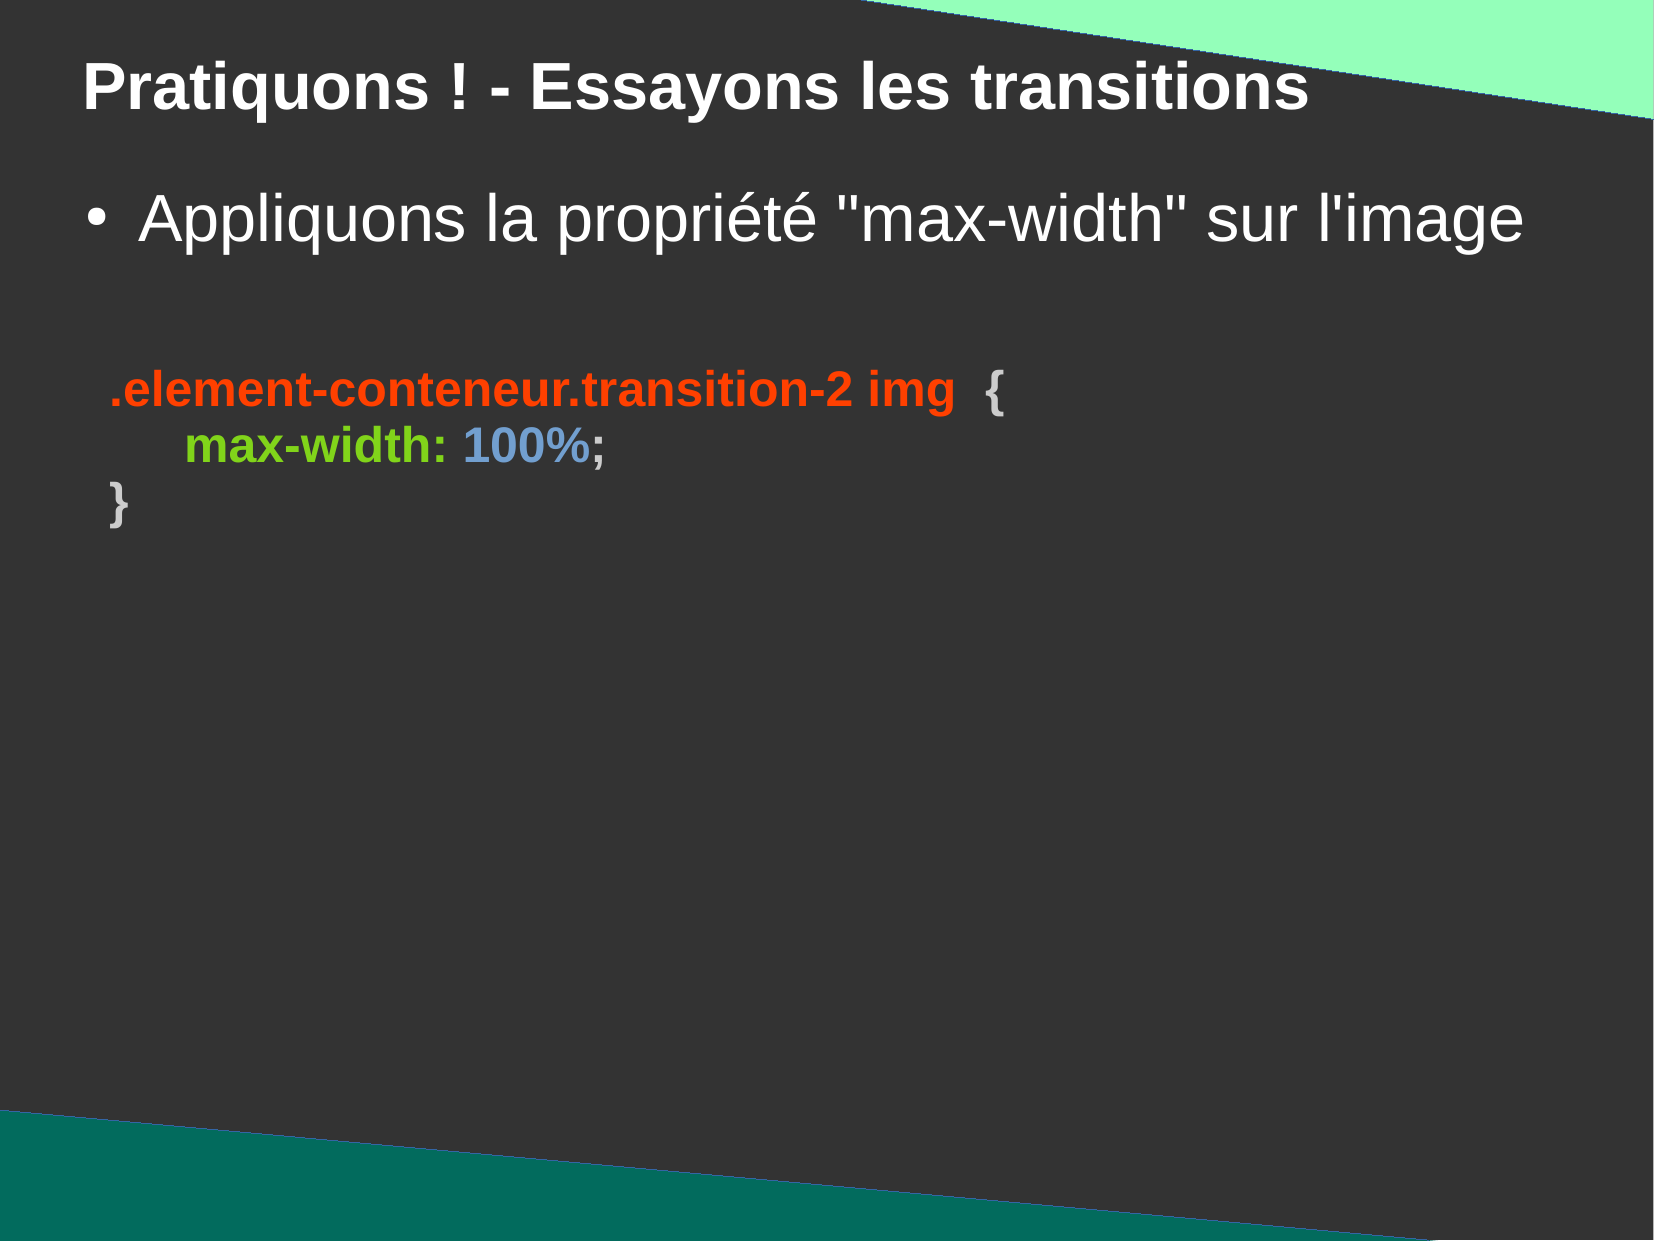

# Pratiquons ! - Essayons les transitions
Appliquons la propriété "max-width" sur l'image
.element-conteneur.transition-2 img {
	max-width: 100%;
}